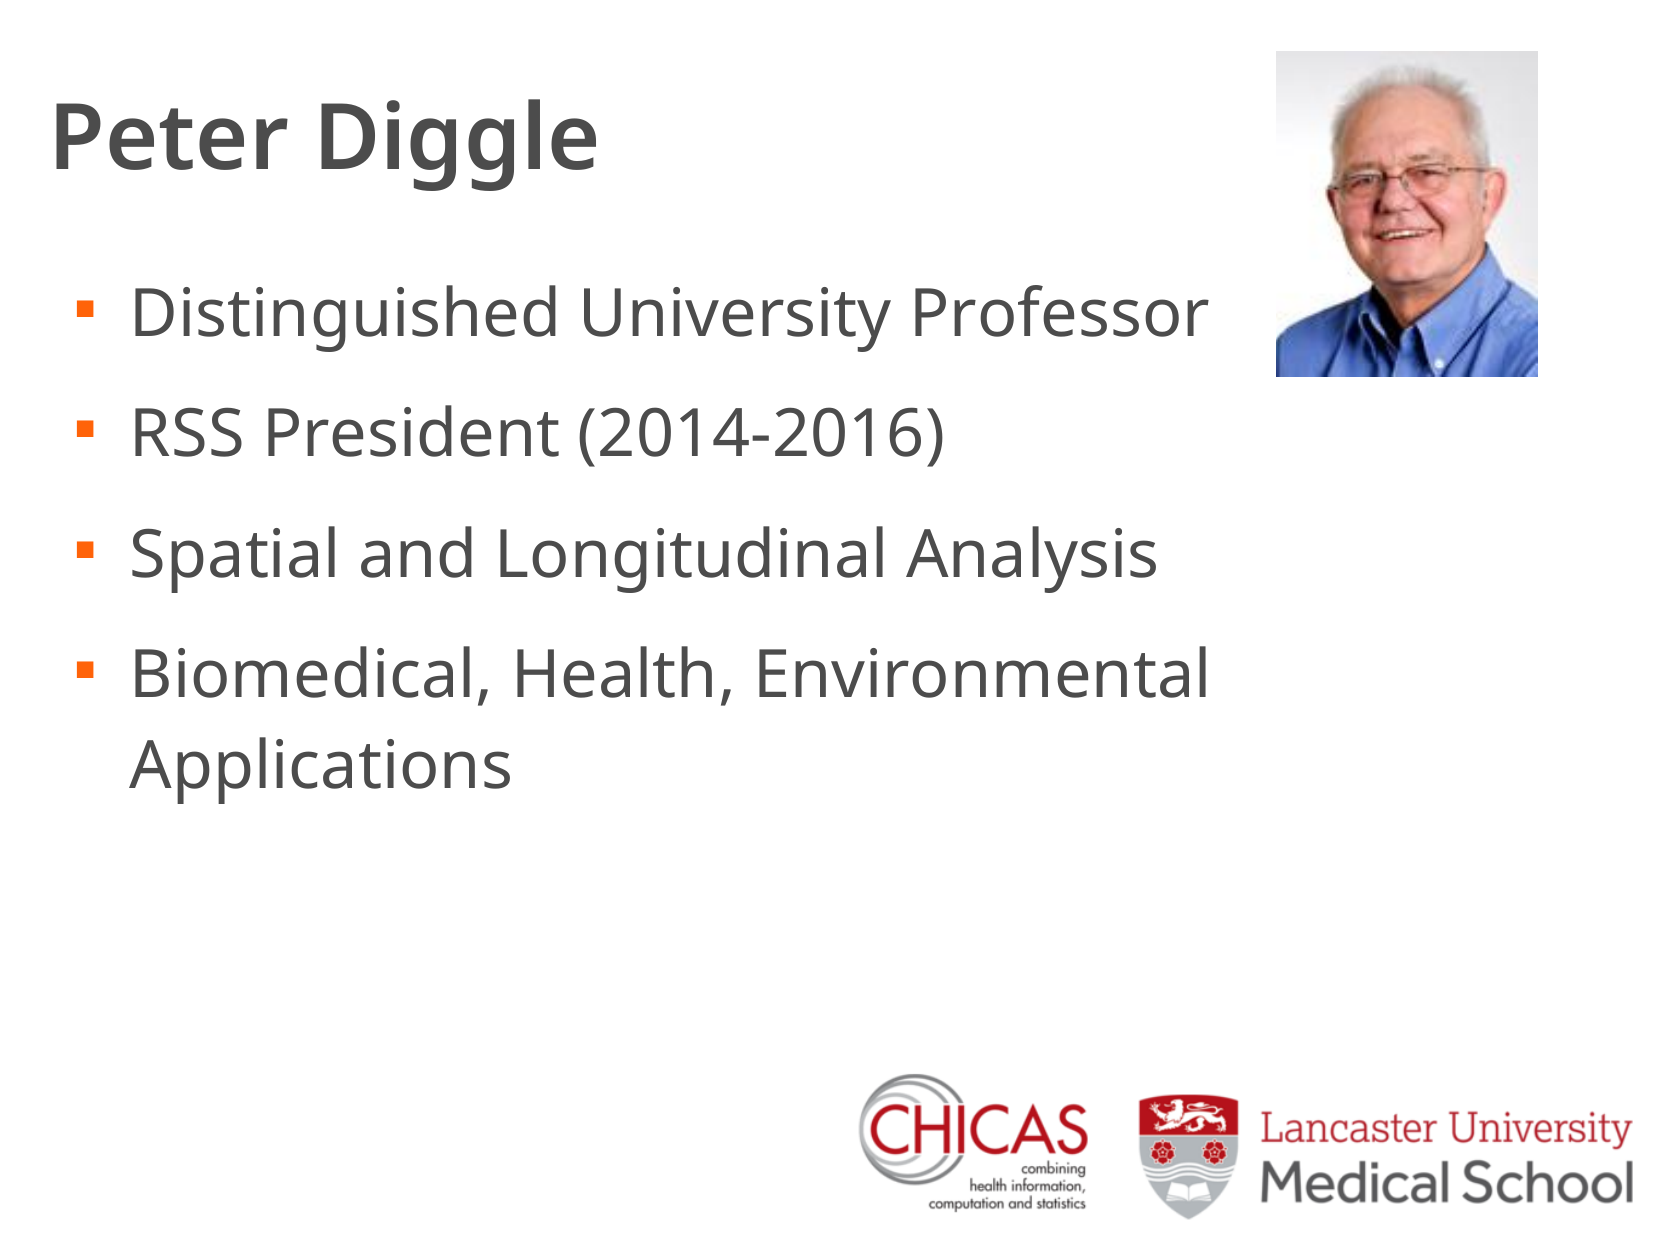

# Peter Diggle
Distinguished University Professor
RSS President (2014-2016)
Spatial and Longitudinal Analysis
Biomedical, Health, Environmental Applications